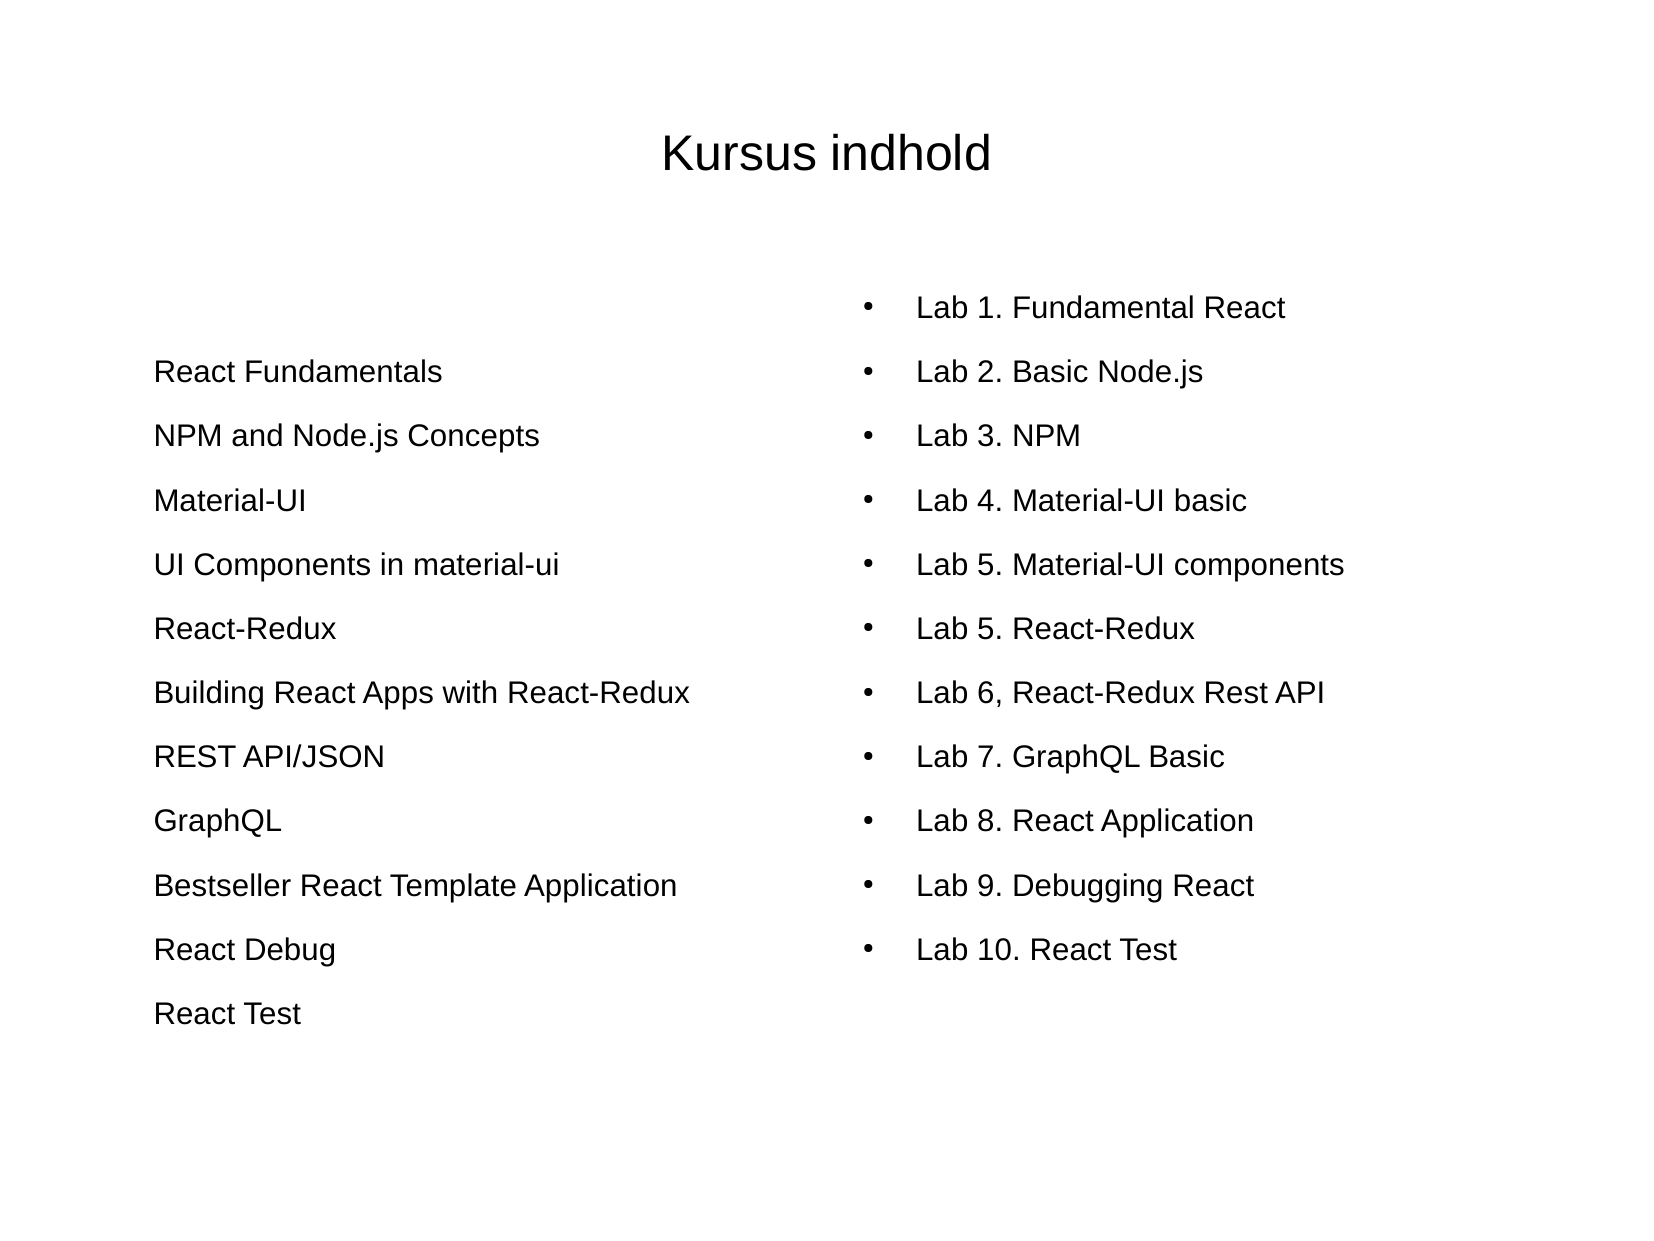

# Kursus indhold
React Fundamentals
NPM and Node.js Concepts
Material-UI
UI Components in material-ui
React-Redux
Building React Apps with React-Redux
REST API/JSON
GraphQL
Bestseller React Template Application
React Debug
React Test
Lab 1. Fundamental React
Lab 2. Basic Node.js
Lab 3. NPM
Lab 4. Material-UI basic
Lab 5. Material-UI components
Lab 5. React-Redux
Lab 6, React-Redux Rest API
Lab 7. GraphQL Basic
Lab 8. React Application
Lab 9. Debugging React
Lab 10. React Test